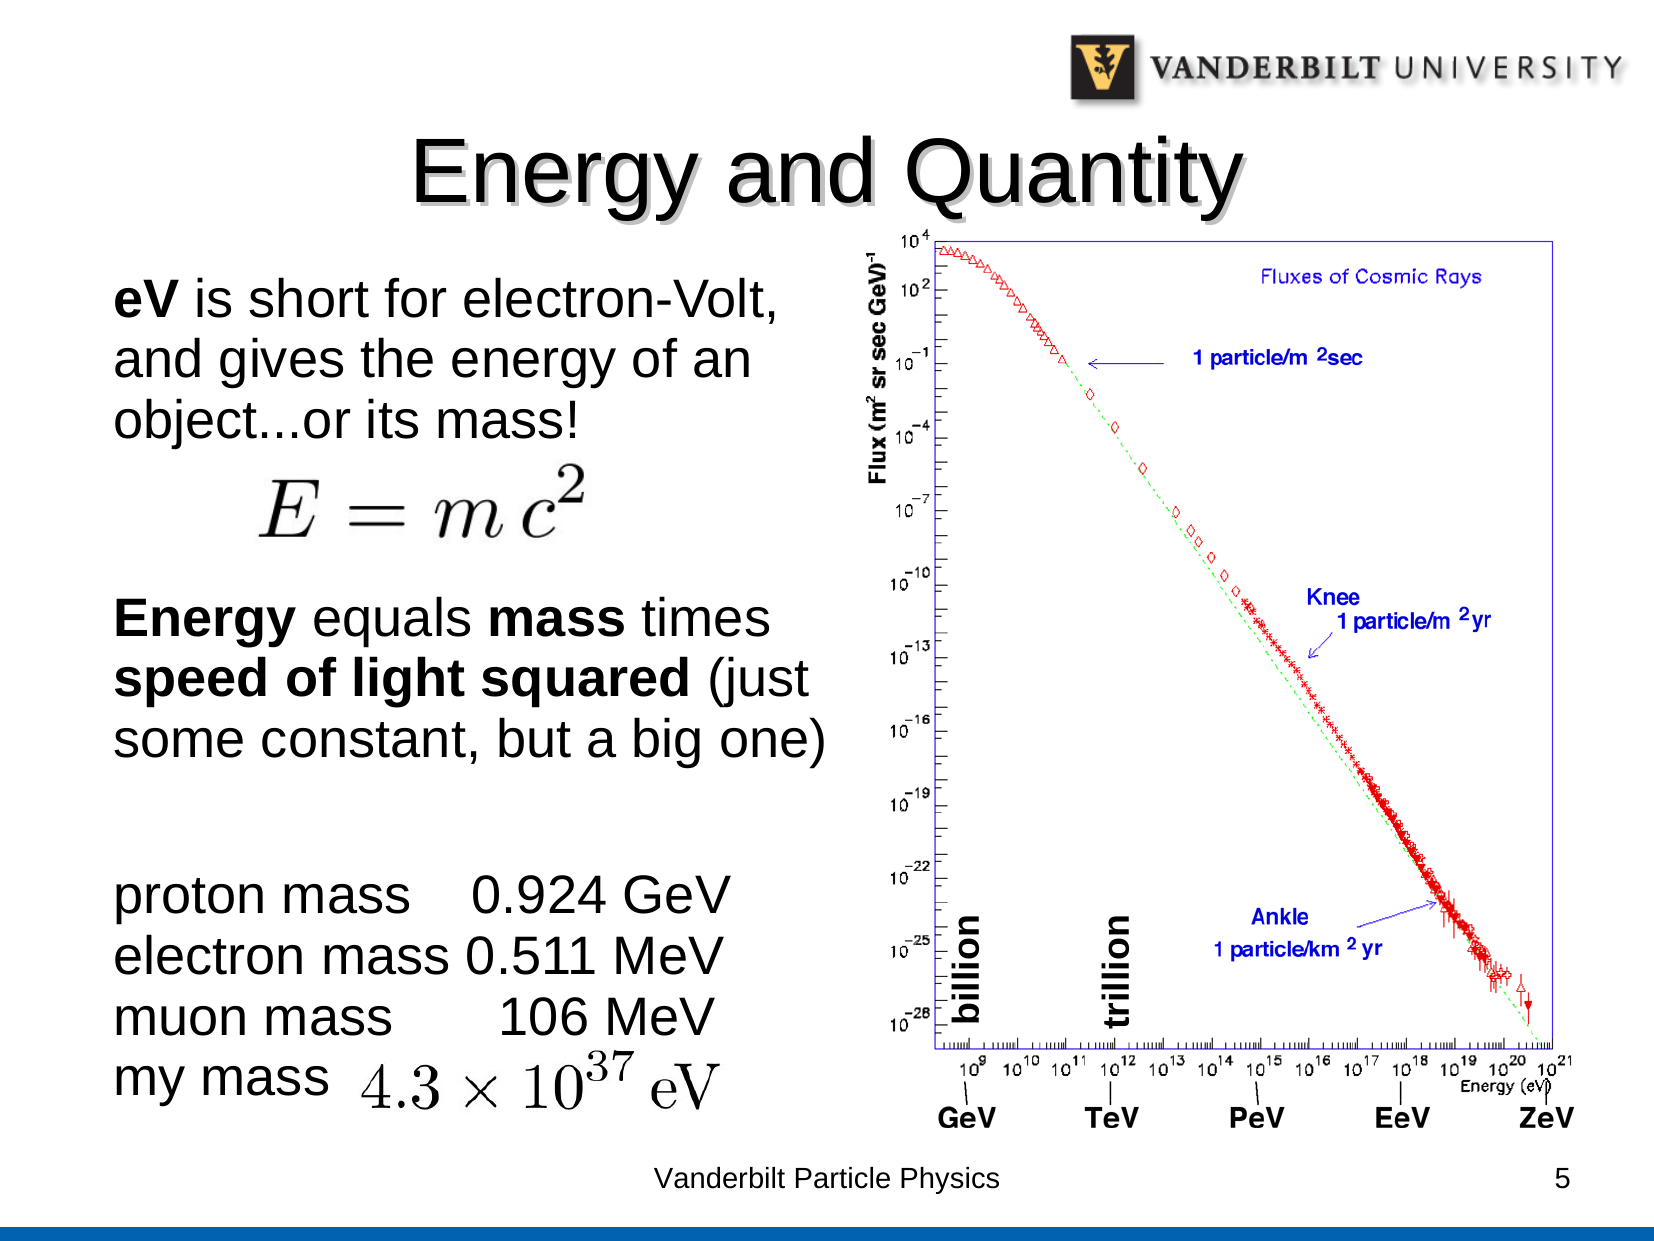

# Energy and Quantity
eV is short for electron-Volt,
and gives the energy of an
object...or its mass!
Energy equals mass times
speed of light squared (just
some constant, but a big one)
proton mass 0.924 GeV
electron mass 0.511 MeV
muon mass 106 MeV
my mass
billion
trillion
Vanderbilt Particle Physics
5